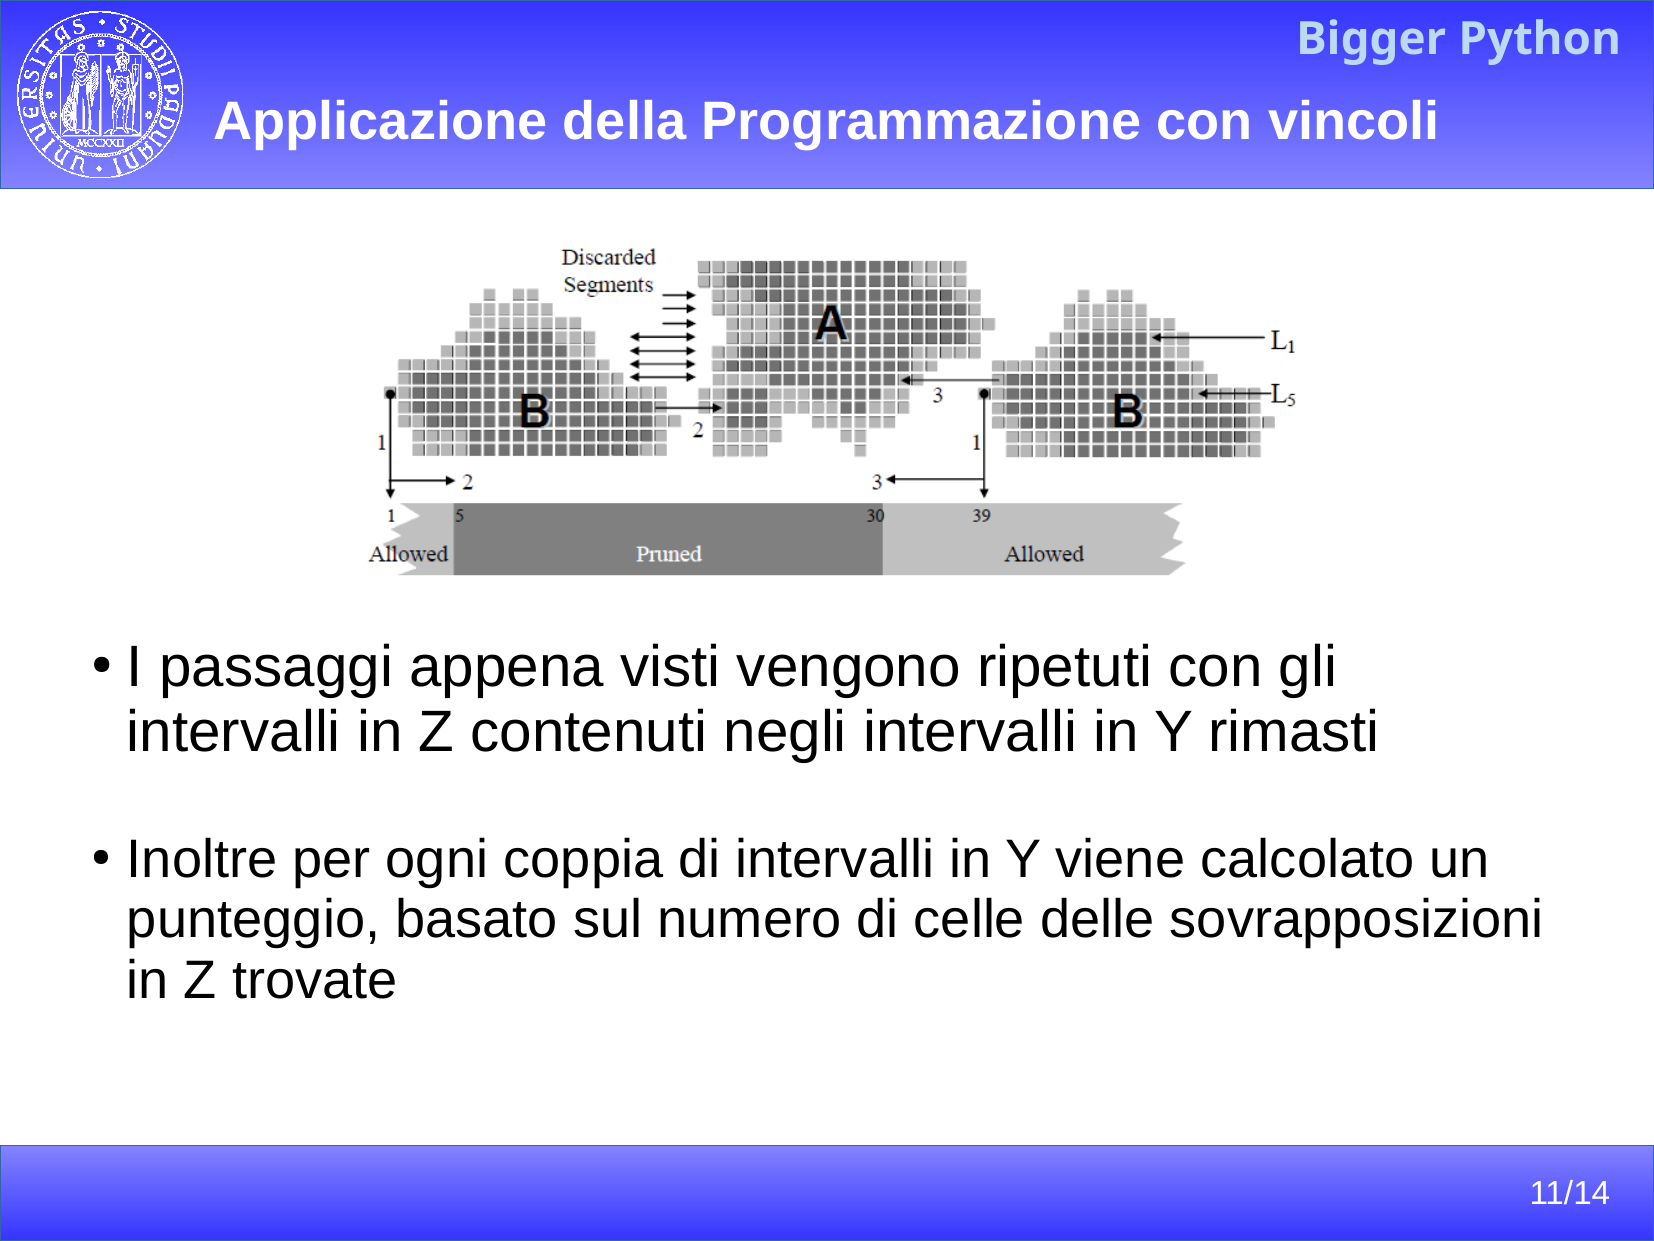

Bigger Python
Applicazione della Programmazione con vincoli
I passaggi appena visti vengono ripetuti con gli intervalli in Z contenuti negli intervalli in Y rimasti
Inoltre per ogni coppia di intervalli in Y viene calcolato un punteggio, basato sul numero di celle delle sovrapposizioni in Z trovate
11/14